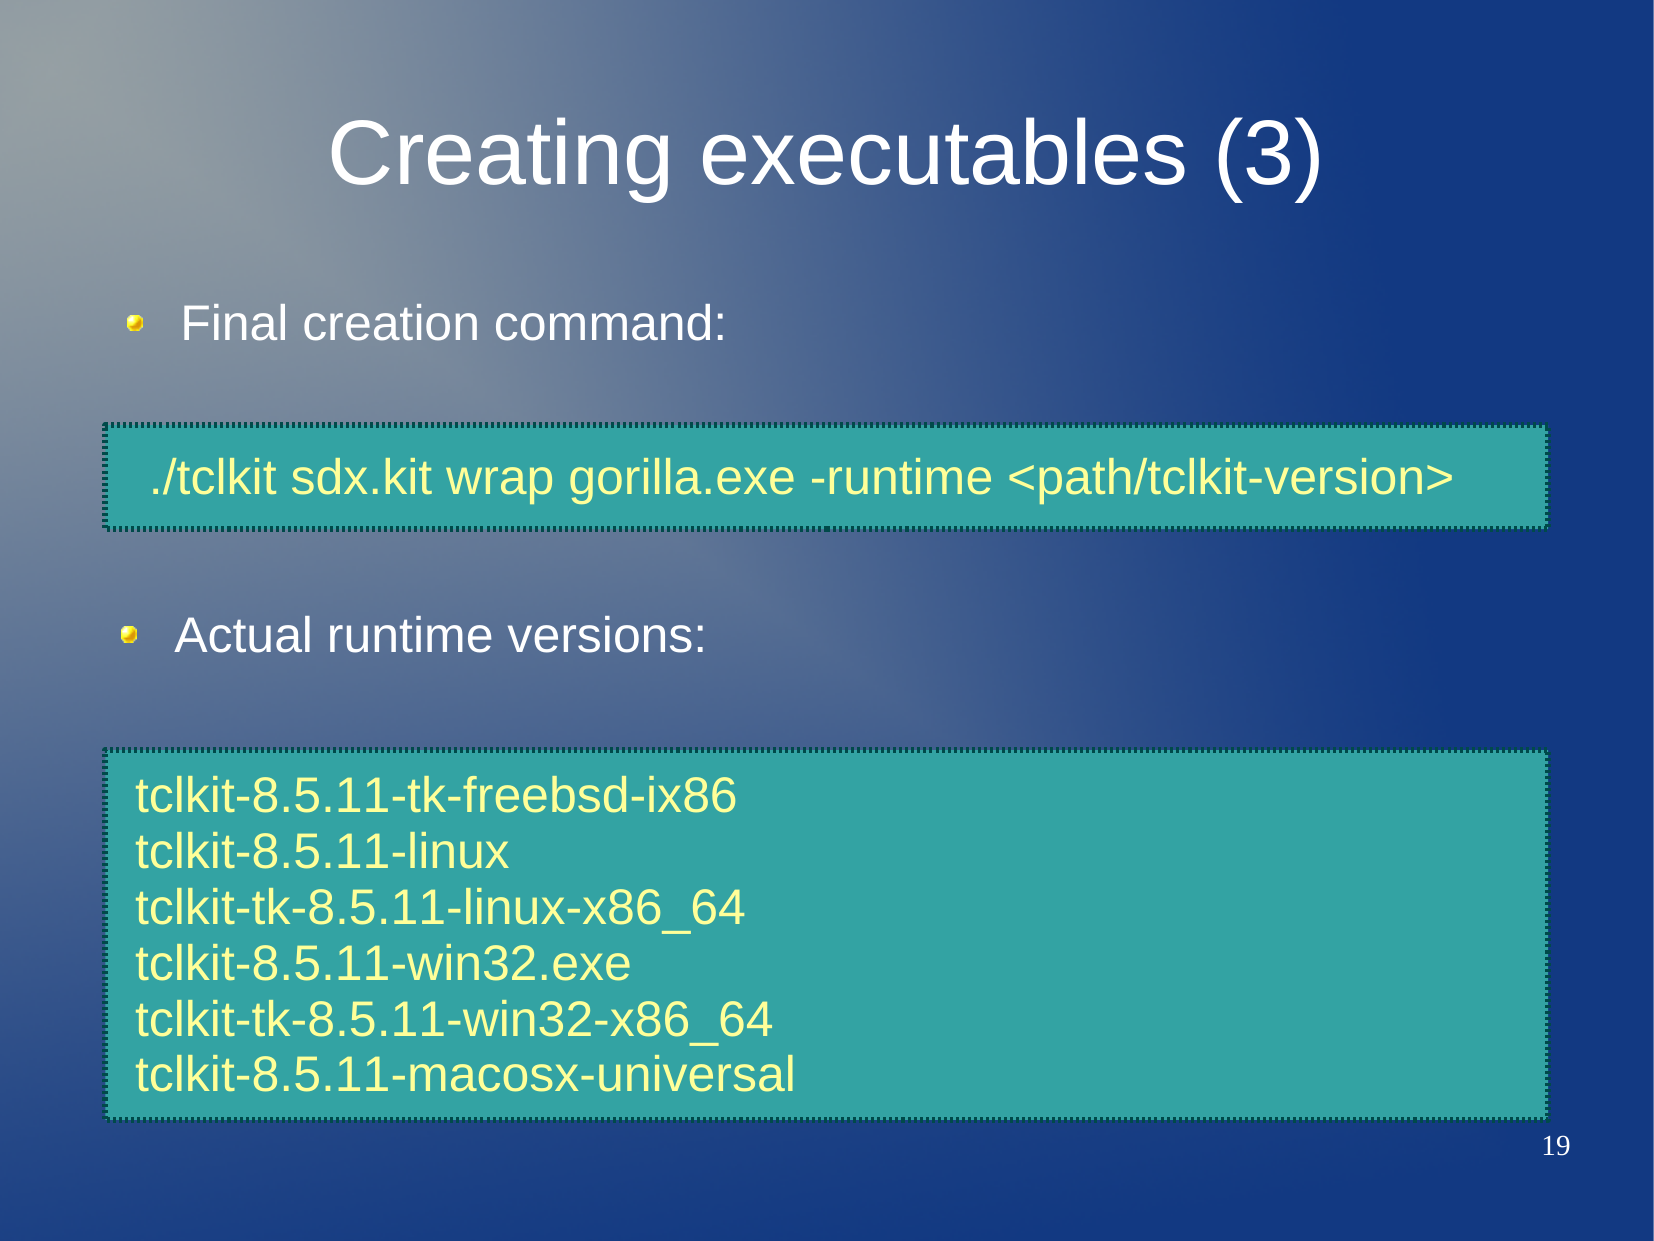

# Creating executables	(3)
Final creation command:
 ./tclkit sdx.kit wrap gorilla.exe -runtime <path/tclkit-version>
Actual runtime versions:
tclkit-8.5.11-tk-freebsd-ix86
tclkit-8.5.11-linux
tclkit-tk-8.5.11-linux-x86_64
tclkit-8.5.11-win32.exe
tclkit-tk-8.5.11-win32-x86_64
tclkit-8.5.11-macosx-universal
19